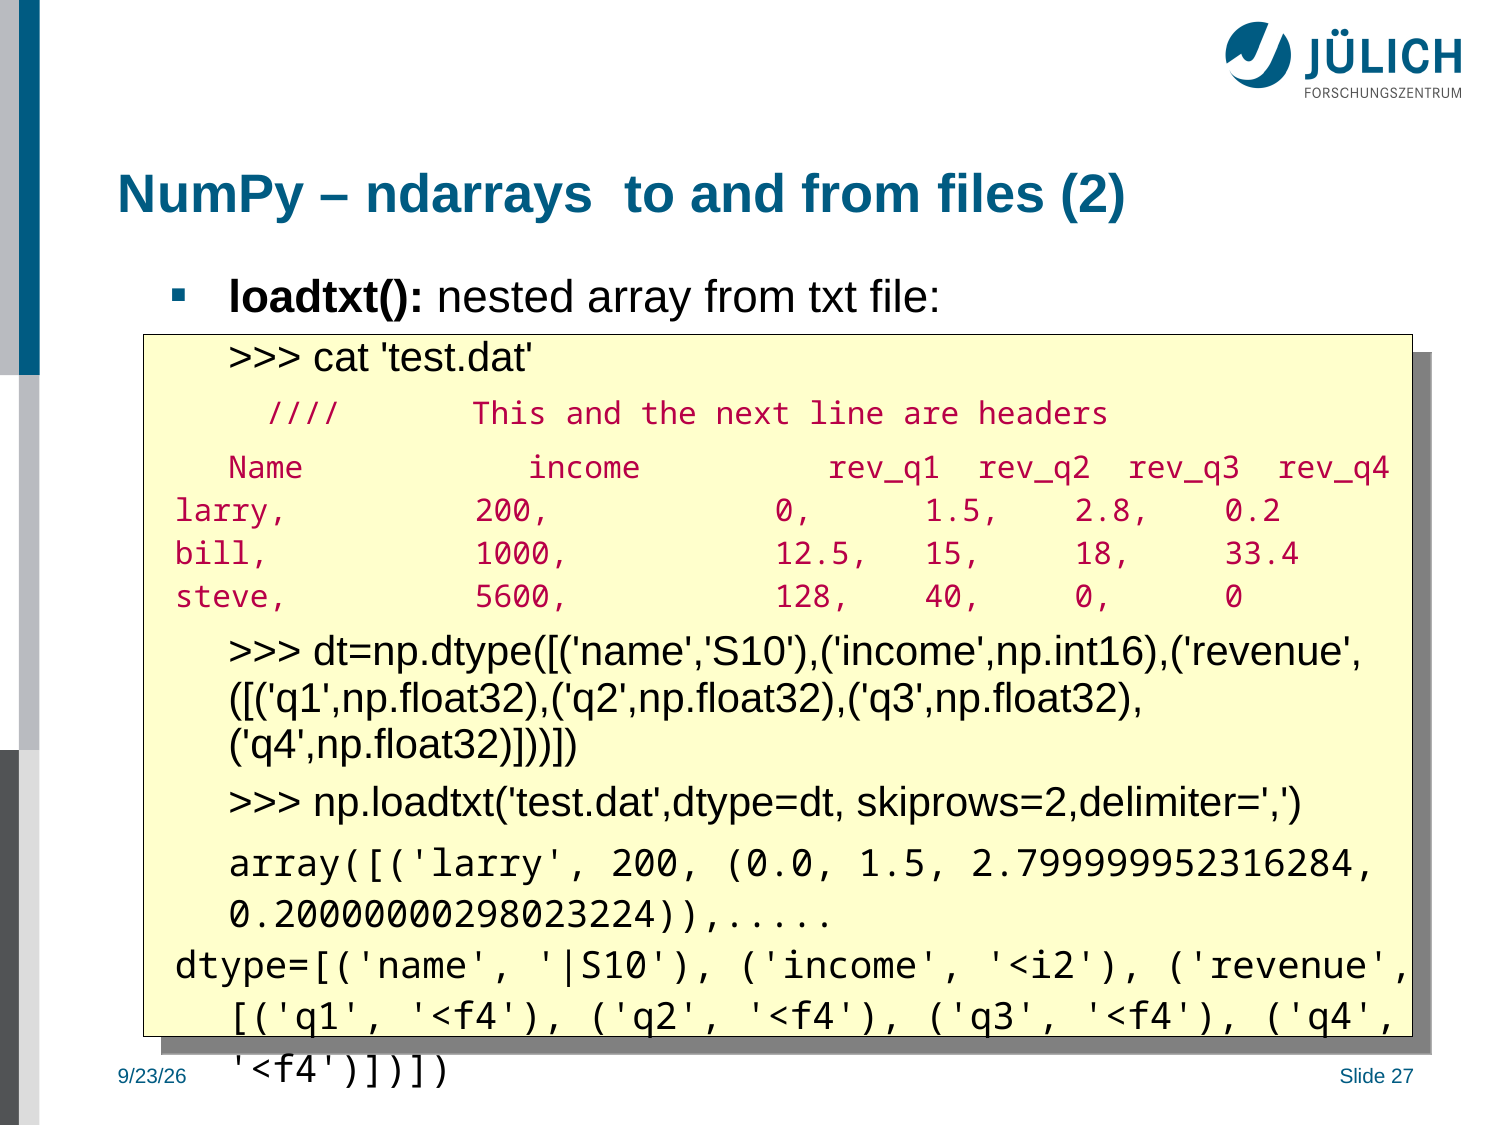

# NumPy – ndarrays to and from files (2)
loadtxt(): nested array from txt file:
>>> cat 'test.dat'
 //// This and the next line are headers
Name income rev_q1 rev_q2 rev_q3 rev_q4
larry, 200, 0, 1.5, 2.8, 0.2
bill, 1000, 12.5, 15, 18, 33.4
steve, 5600, 128, 40, 0, 0
>>> dt=np.dtype([('name','S10'),('income',np.int16),('revenue',([('q1',np.float32),('q2',np.float32),('q3',np.float32),('q4',np.float32)]))])
>>> np.loadtxt('test.dat',dtype=dt, skiprows=2,delimiter=',')
array([('larry', 200, (0.0, 1.5, 2.799999952316284, 0.20000000298023224)),.....
dtype=[('name', '|S10'), ('income', '<i2'), ('revenue', [('q1', '<f4'), ('q2', '<f4'), ('q3', '<f4'), ('q4', '<f4')])])